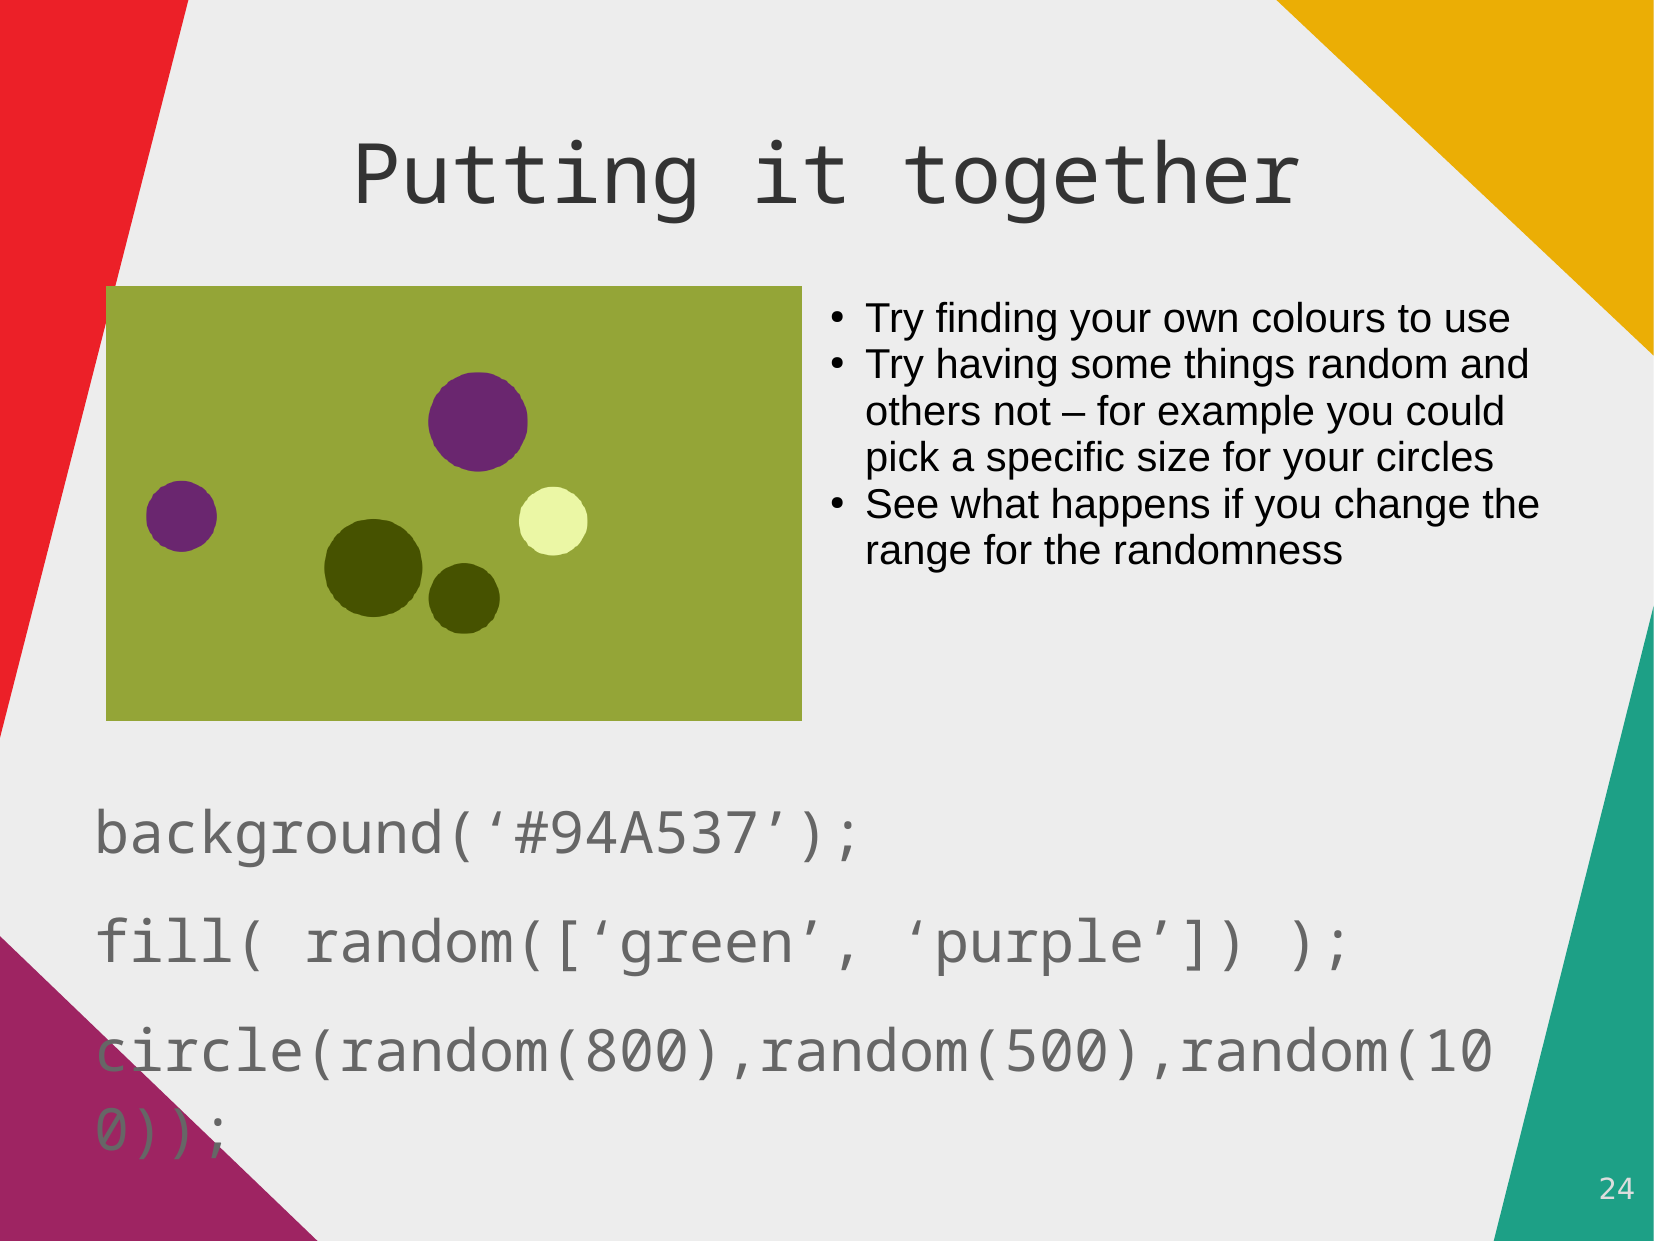

# Putting it together
Try finding your own colours to use
Try having some things random and others not – for example you could pick a specific size for your circles
See what happens if you change the range for the randomness
background(‘#94A537’);
fill( random([‘green’, ‘purple’]) );
circle(random(800),random(500),random(100));
24